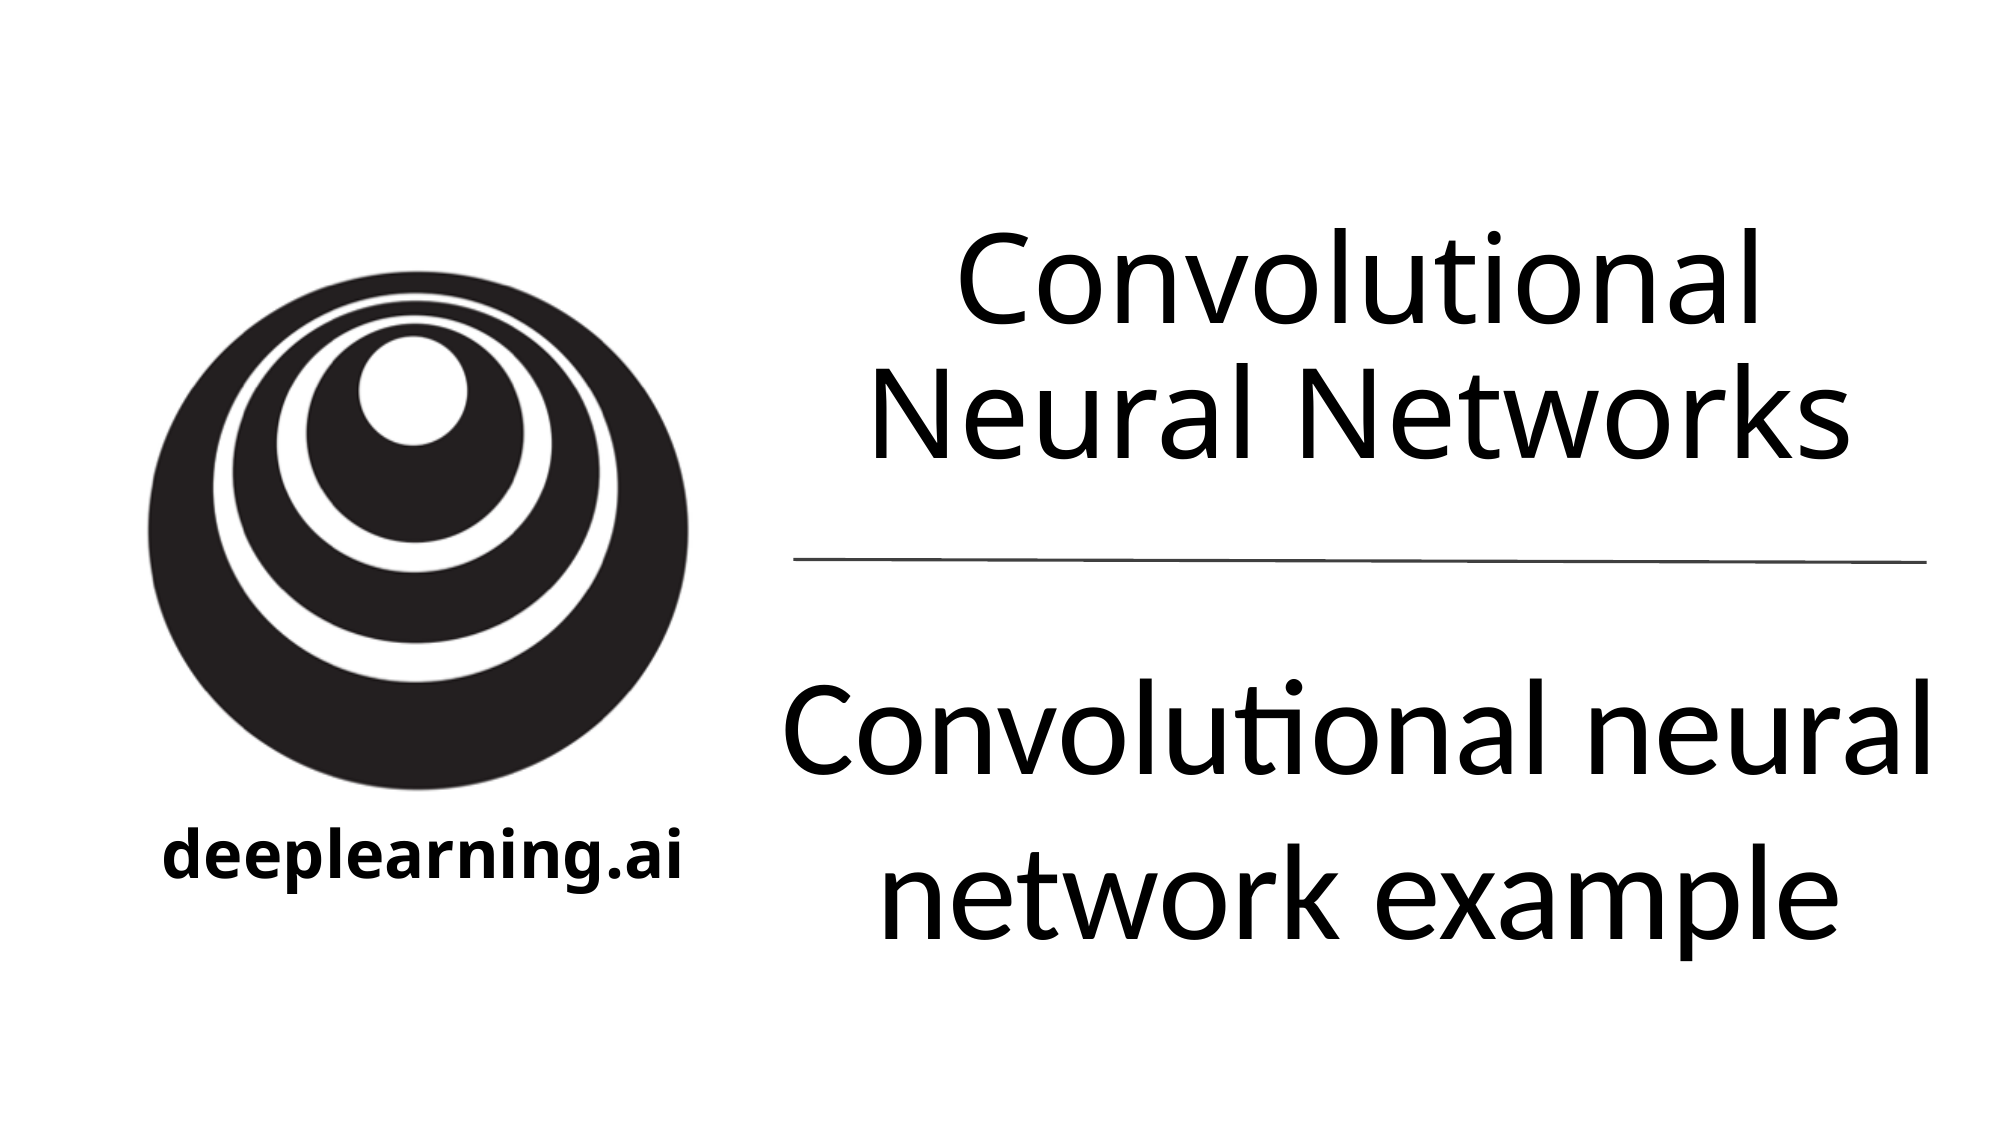

# Convolutional Neural Networks
deeplearning.ai
Convolutional neural network example